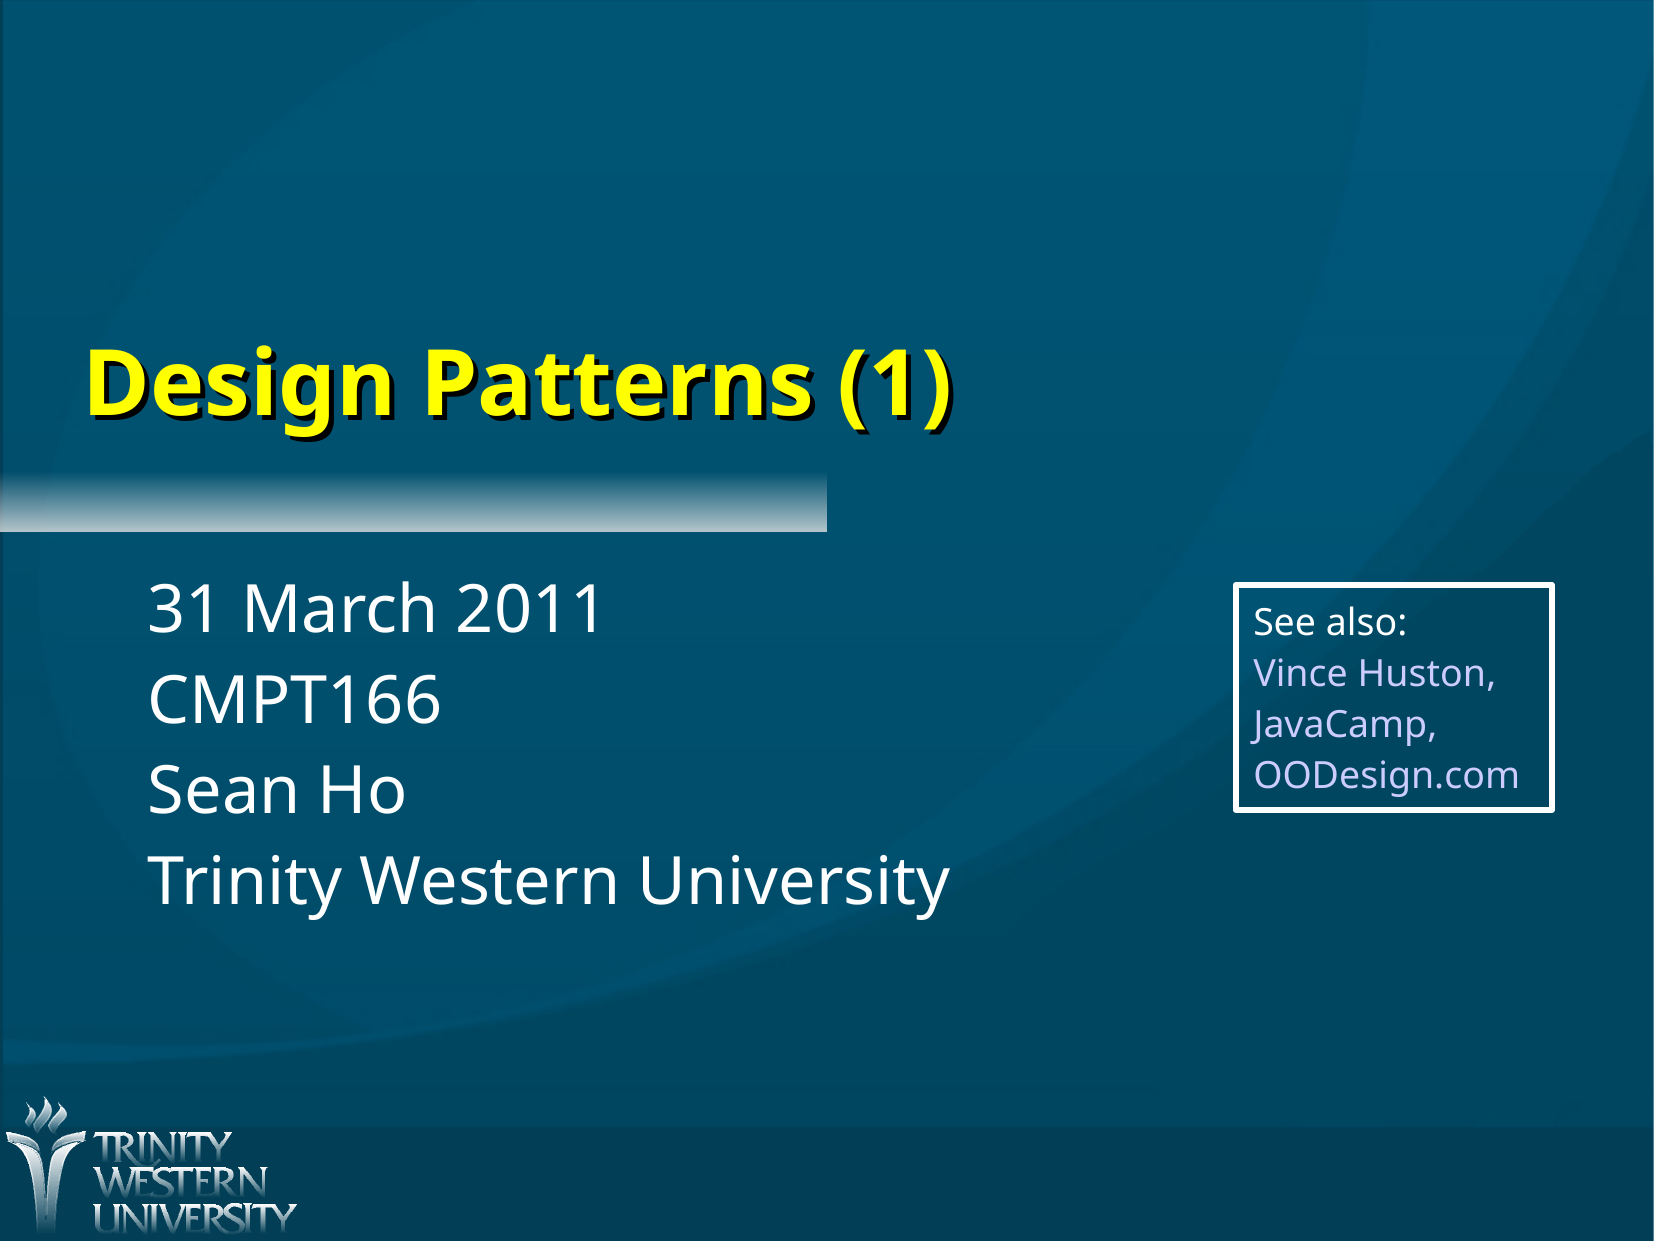

# Design Patterns (1)
31 March 2011
CMPT166
Sean Ho
Trinity Western University
See also:
Vince Huston,
JavaCamp,
OODesign.com